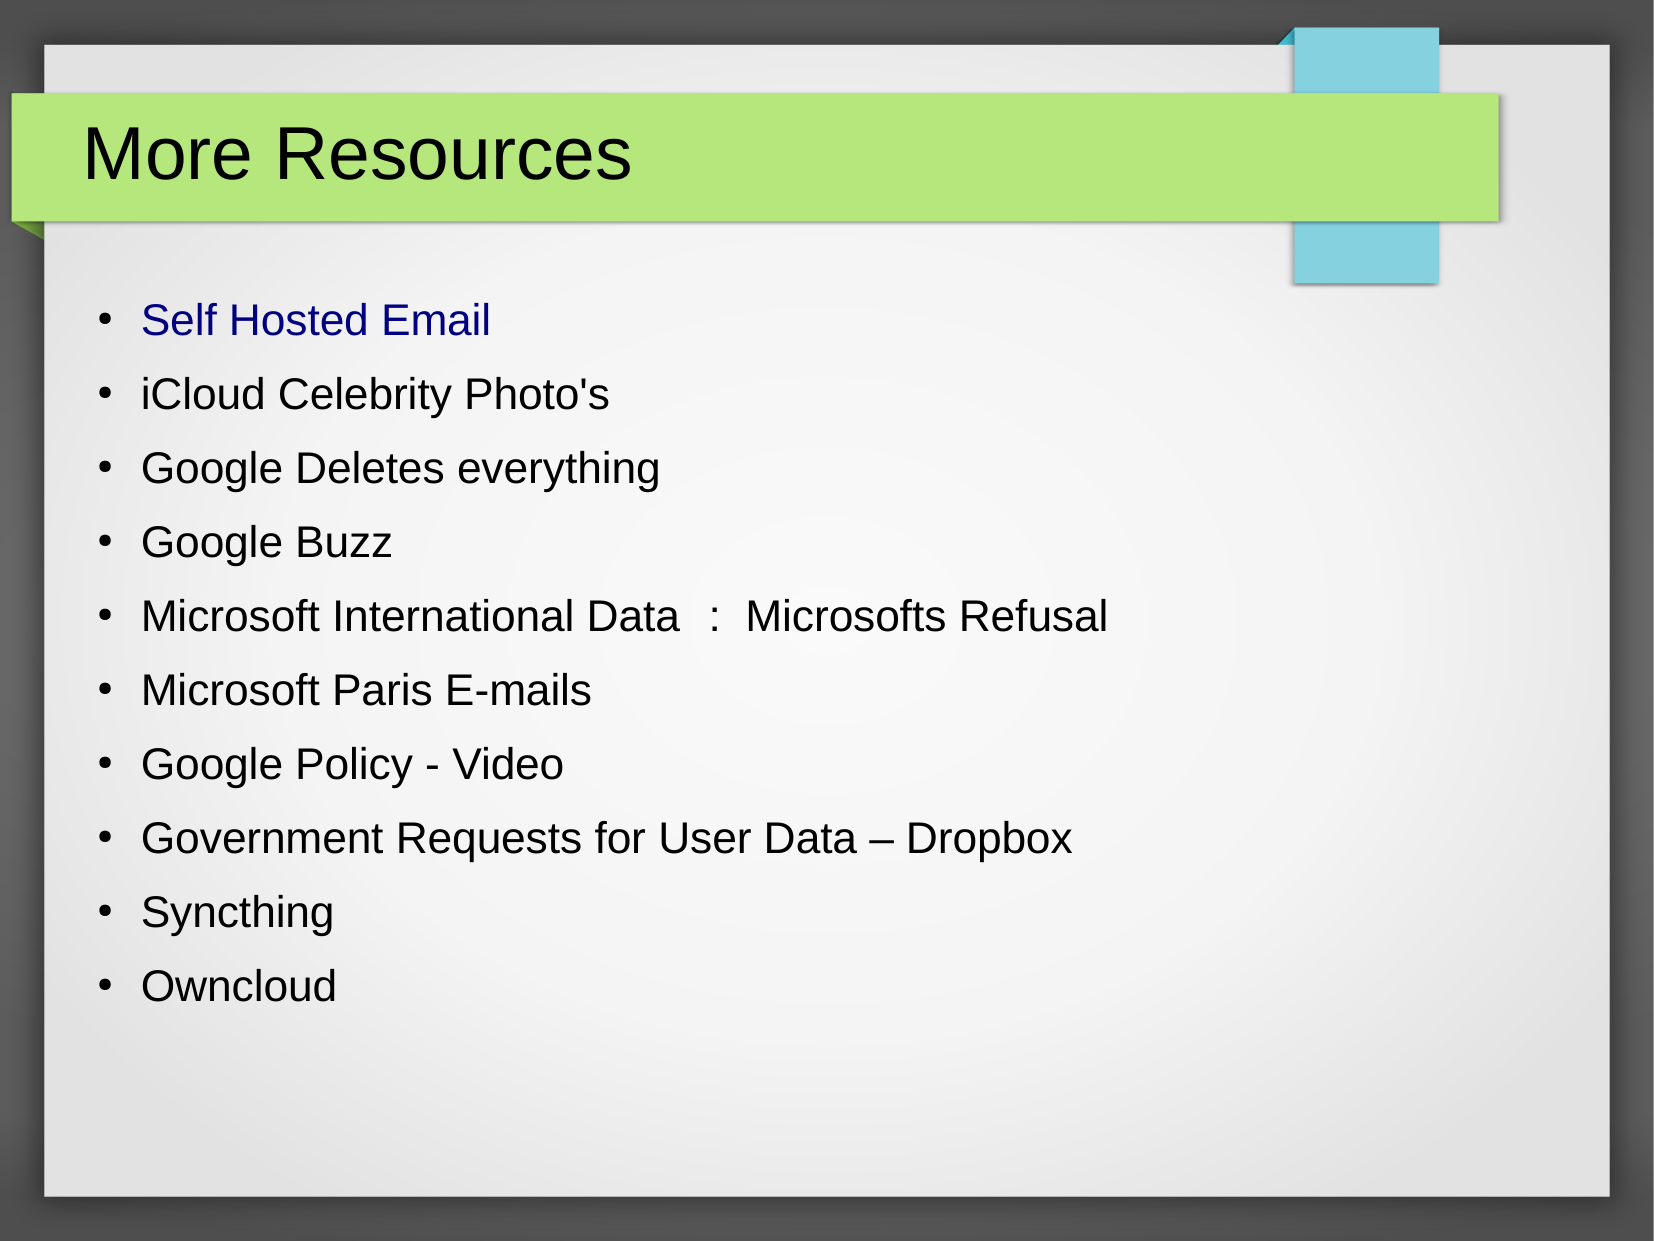

# More Resources
Self Hosted Email
iCloud Celebrity Photo's
Google Deletes everything
Google Buzz
Microsoft International Data : Microsofts Refusal
Microsoft Paris E-mails
Google Policy - Video
Government Requests for User Data – Dropbox
Syncthing
Owncloud